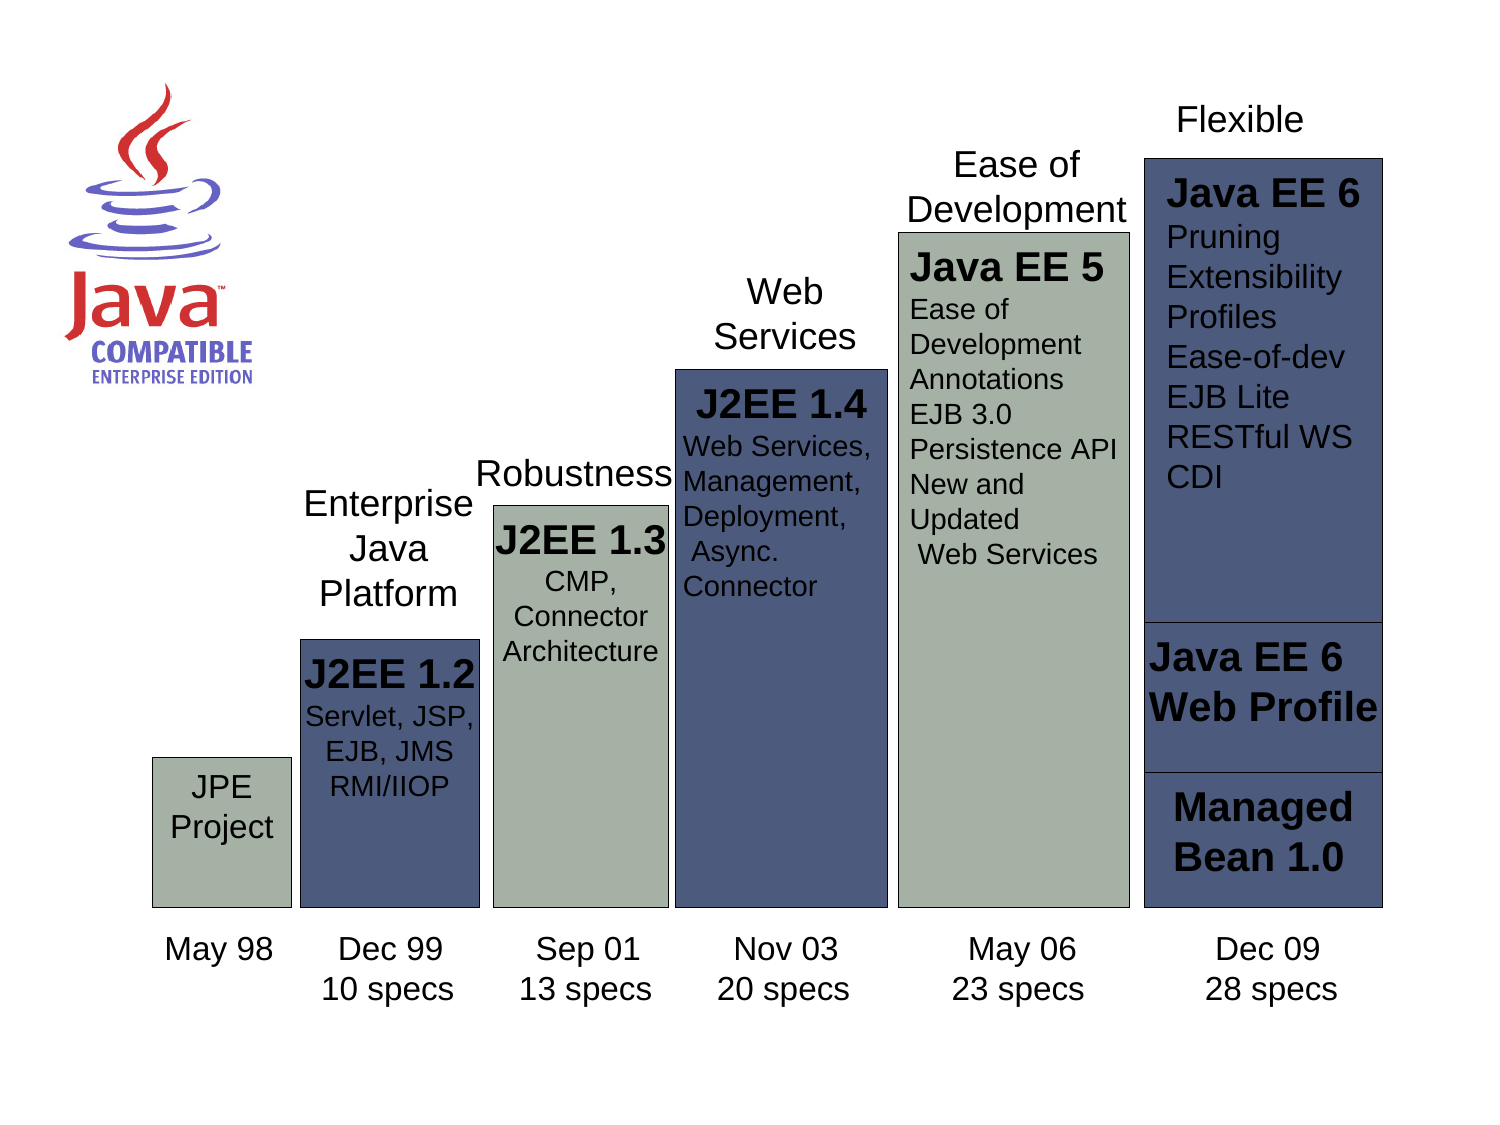

Flexible
Ease of
Development
Java EE 6
Pruning
Extensibility
Profiles
Ease-of-dev
EJB Lite
RESTful WS
CDI
Java EE 5
Ease of
Development
Annotations
EJB 3.0
Persistence API
New and
Updated
 Web Services
Web Services
J2EE 1.4
Web Services,
Management,
Deployment,
 Async.
Connector
Robustness
Enterprise Java Platform
J2EE 1.3
CMP,
Connector
Architecture
Java EE 6
Web Profile
J2EE 1.2
Servlet, JSP,
EJB, JMS
RMI/IIOP
JPE
Project
Managed
Bean 1.0
May 98 Dec 99 Sep 01 Nov 03 May 06 Dec 09
 10 specs 13 specs 20 specs 23 specs 28 specs